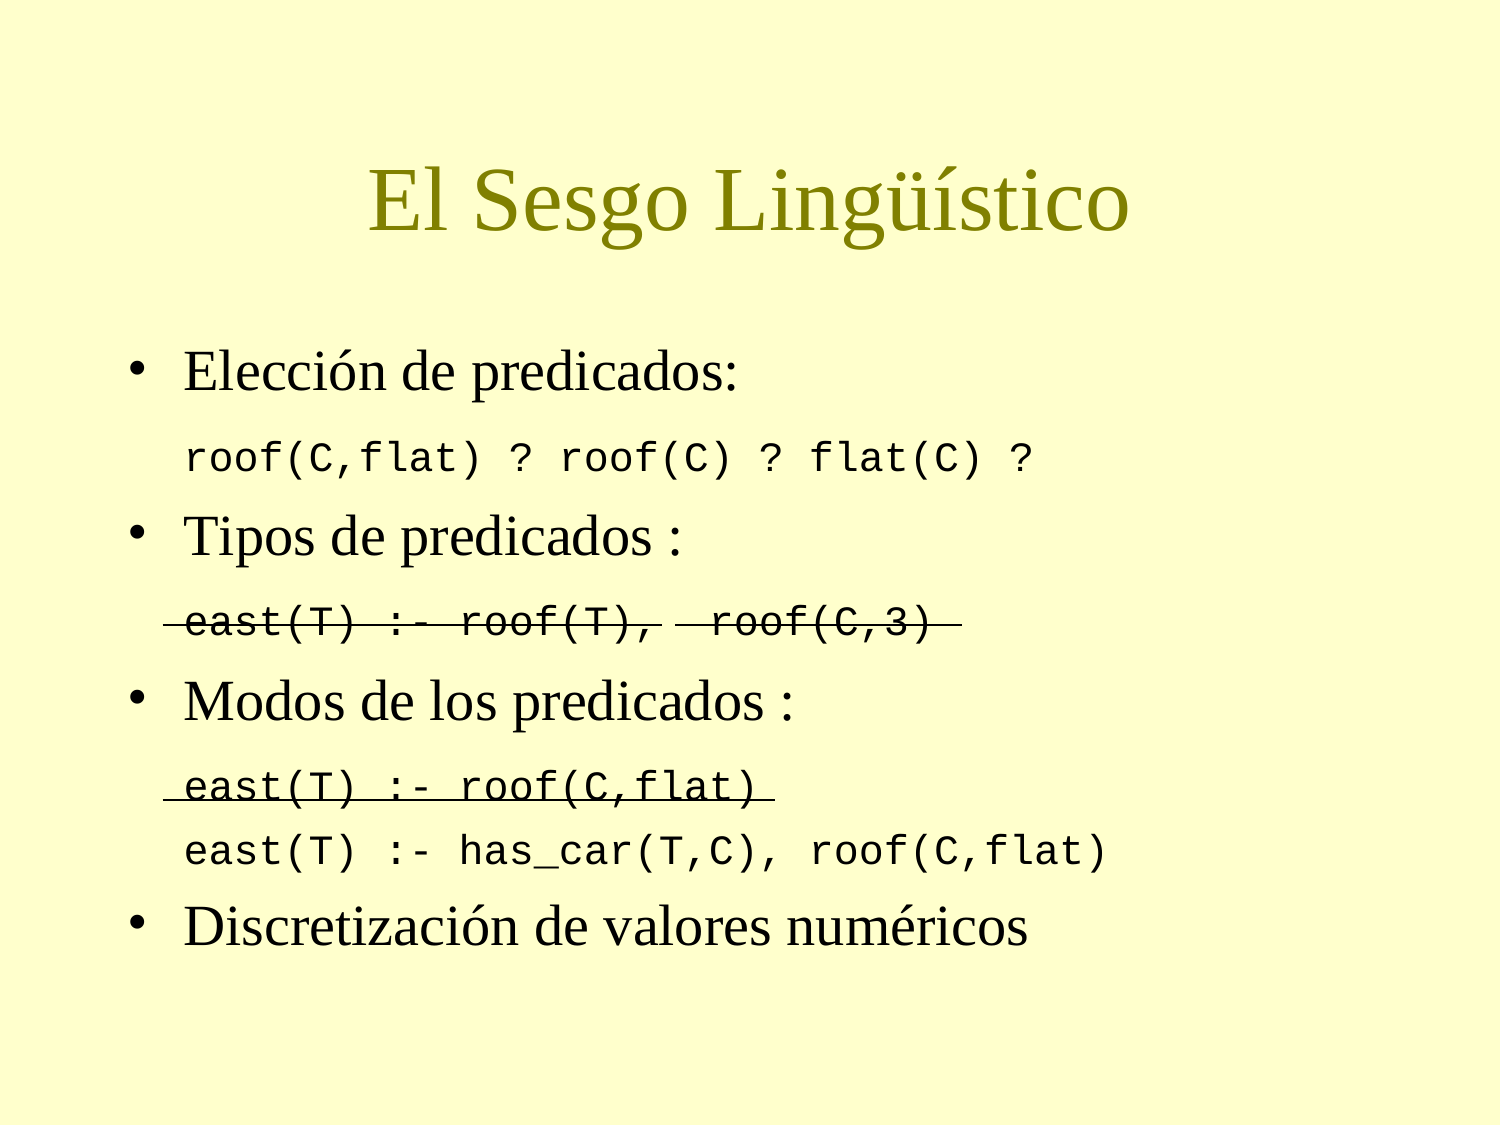

El Sesgo Lingüístico
# Elección de predicados:
	roof(C,flat) ? roof(C) ? flat(C) ?
Tipos de predicados :
	east(T) :- roof(T), roof(C,3)
Modos de los predicados :
	east(T) :- roof(C,flat)
	east(T) :- has_car(T,C), roof(C,flat)
Discretización de valores numéricos